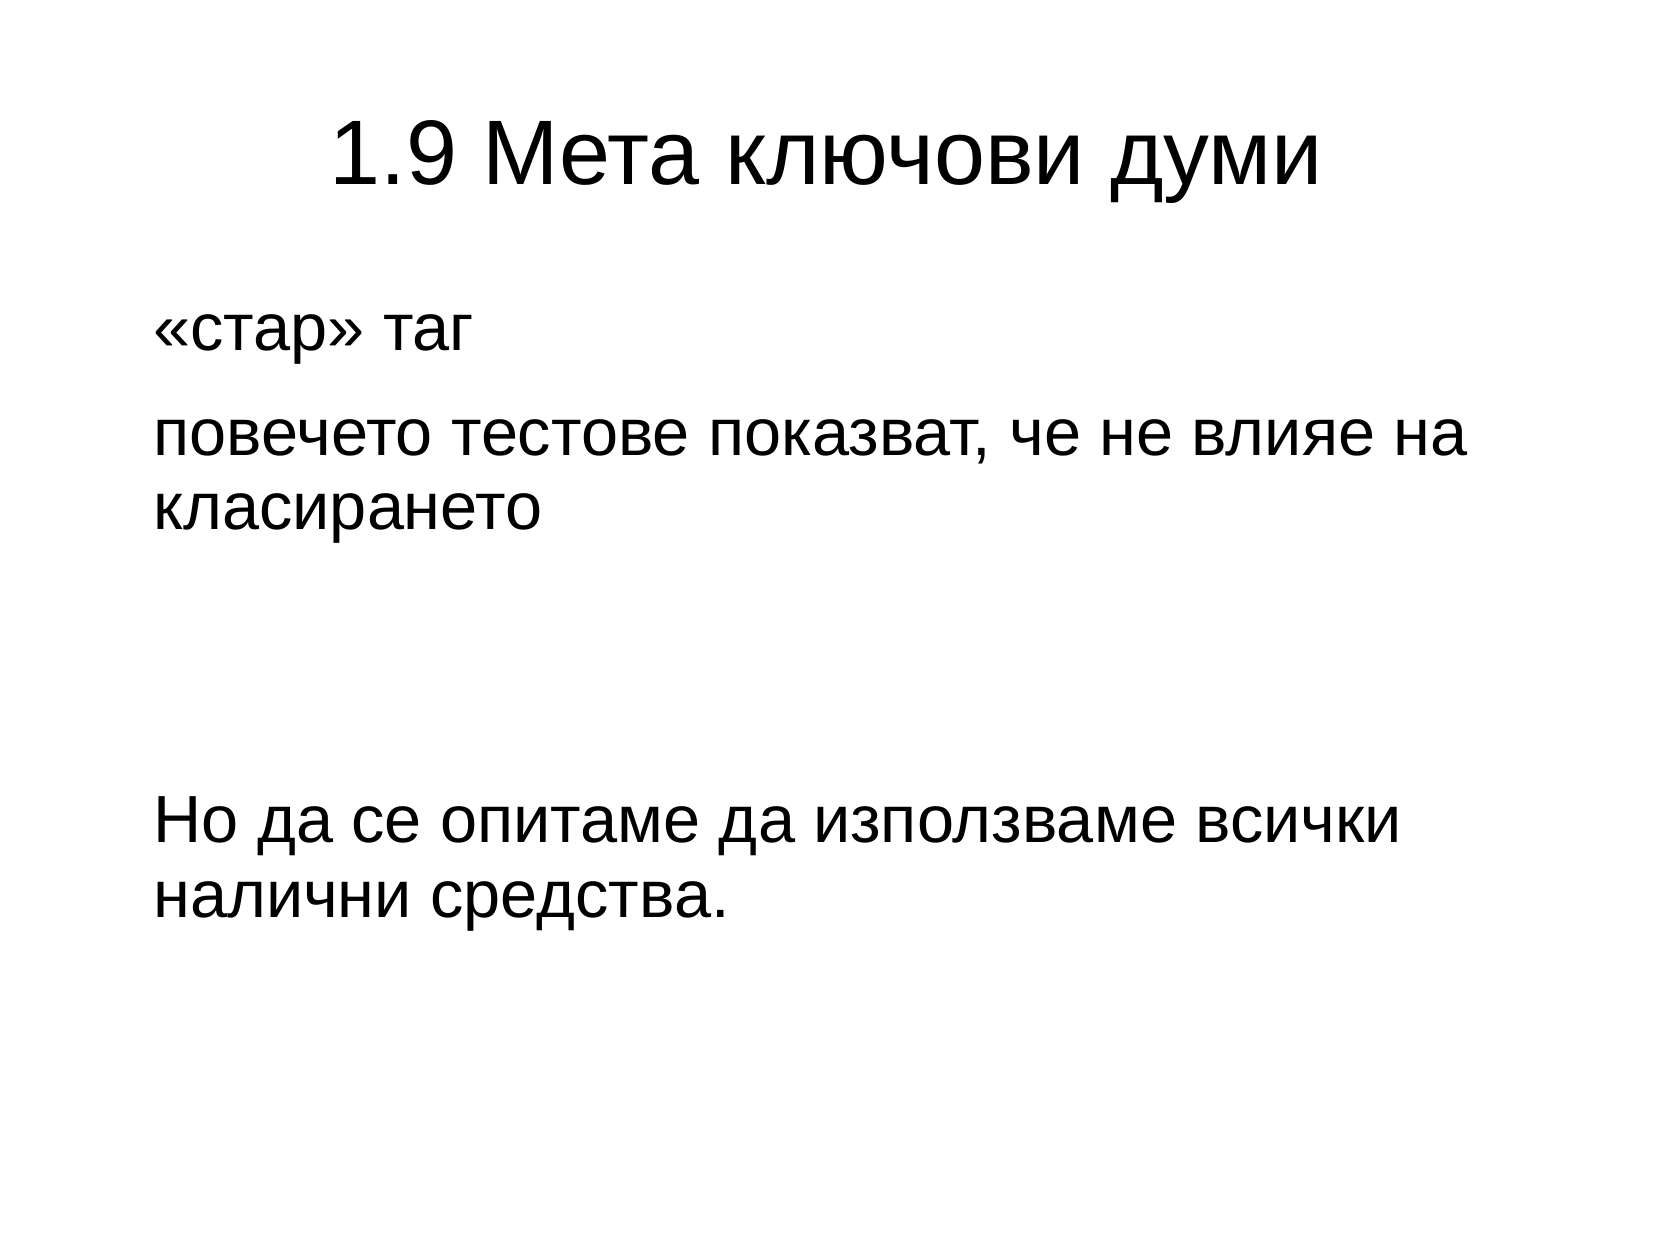

# 1.9 Мета ключови думи
«стар» таг
повечето тестове показват, че не влияе на класирането
Но да се опитаме да използваме всички налични средства.